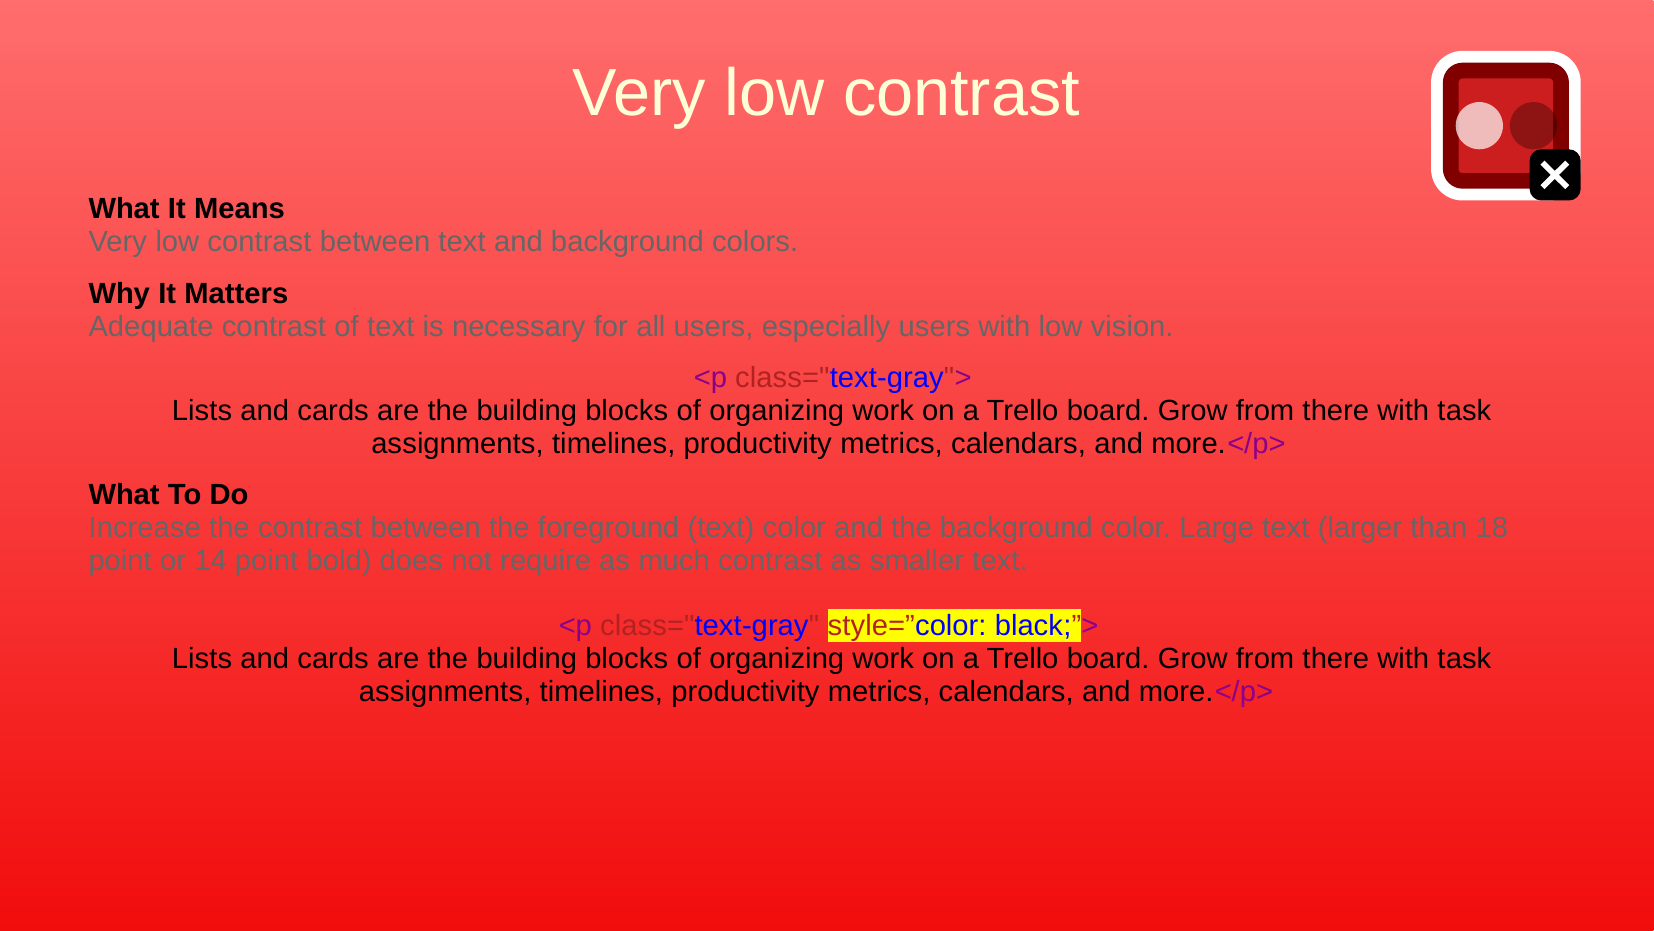

# Very low contrast
What It Means
Very low contrast between text and background colors.
Why It Matters
Adequate contrast of text is necessary for all users, especially users with low vision.
<p class="text-gray">
Lists and cards are the building blocks of organizing work on a Trello board. Grow from there with task assignments, timelines, productivity metrics, calendars, and more.</p>
What To Do
Increase the contrast between the foreground (text) color and the background color. Large text (larger than 18 point or 14 point bold) does not require as much contrast as smaller text.
<p class="text-gray" style=”color: black;”>
Lists and cards are the building blocks of organizing work on a Trello board. Grow from there with task assignments, timelines, productivity metrics, calendars, and more.</p>